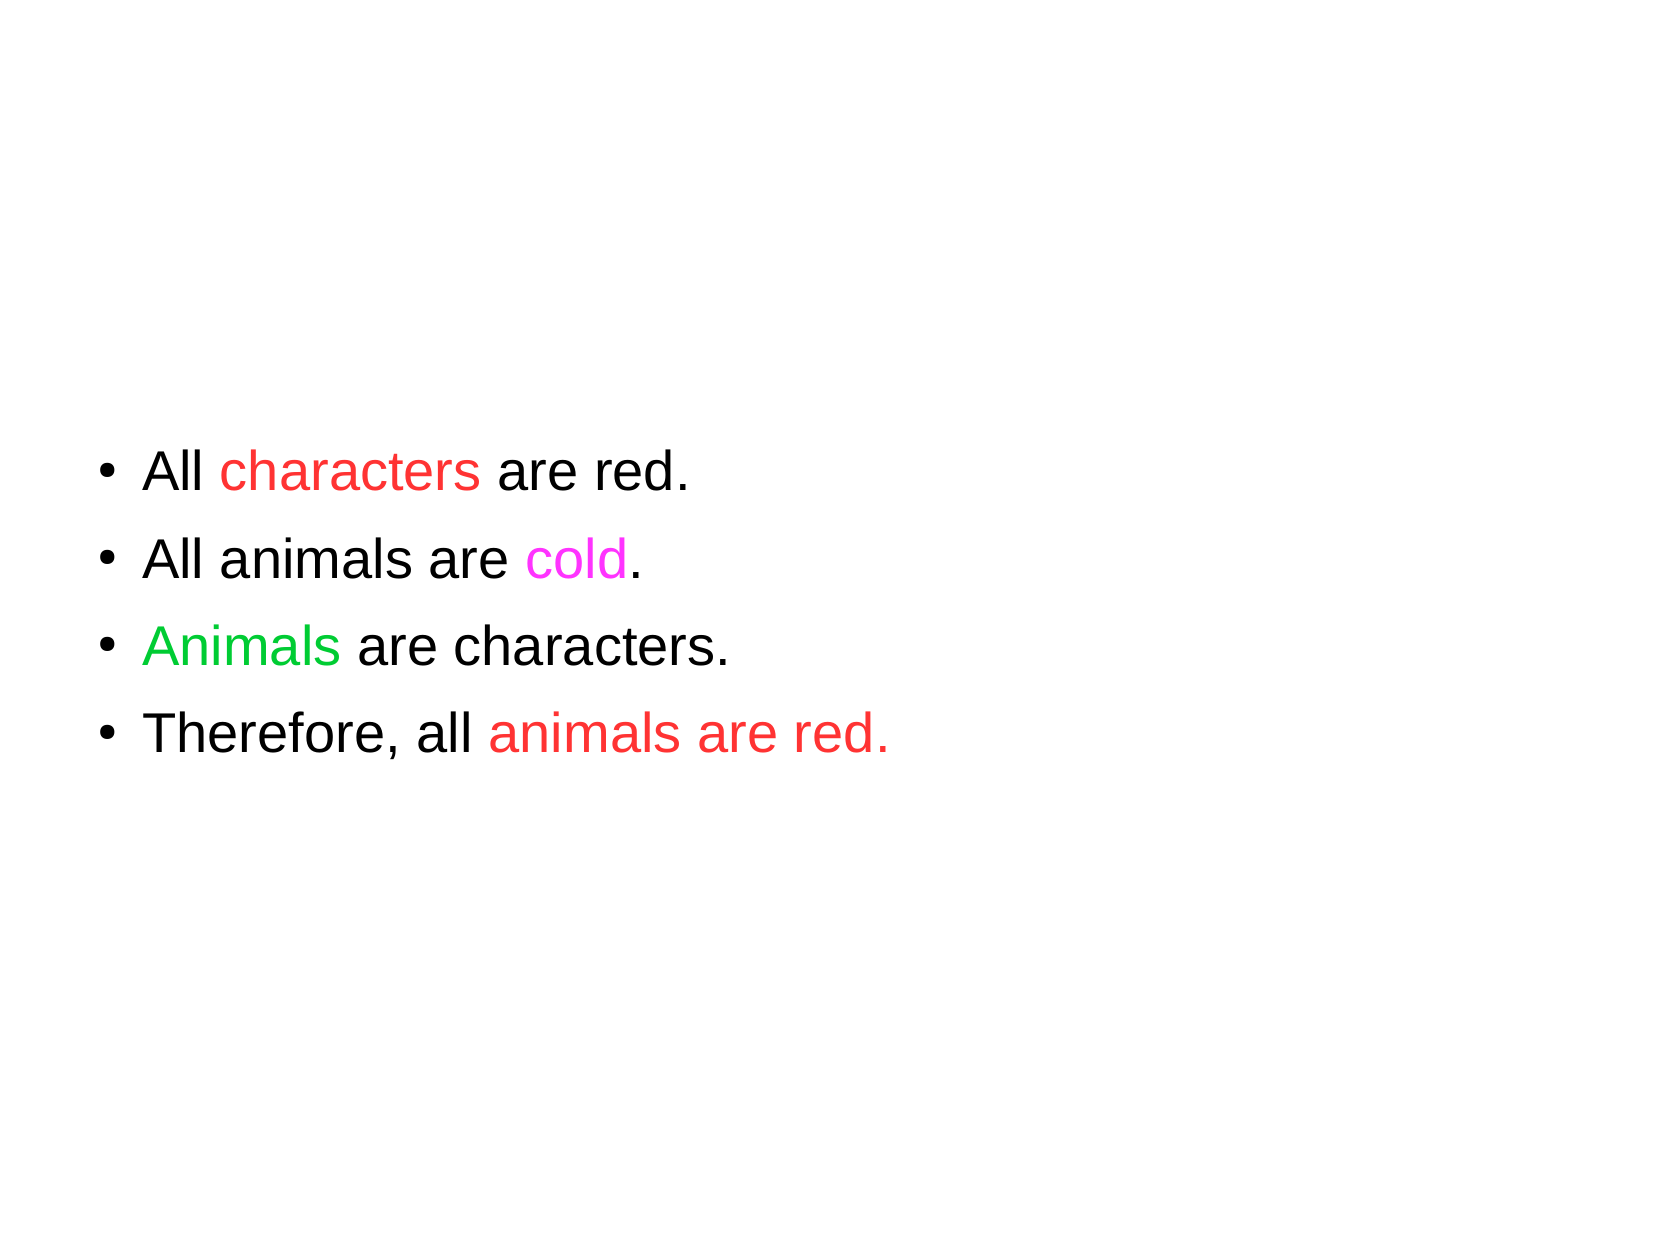

# All characters are red.
All animals are cold.
Animals are characters.
Therefore, all animals are red.